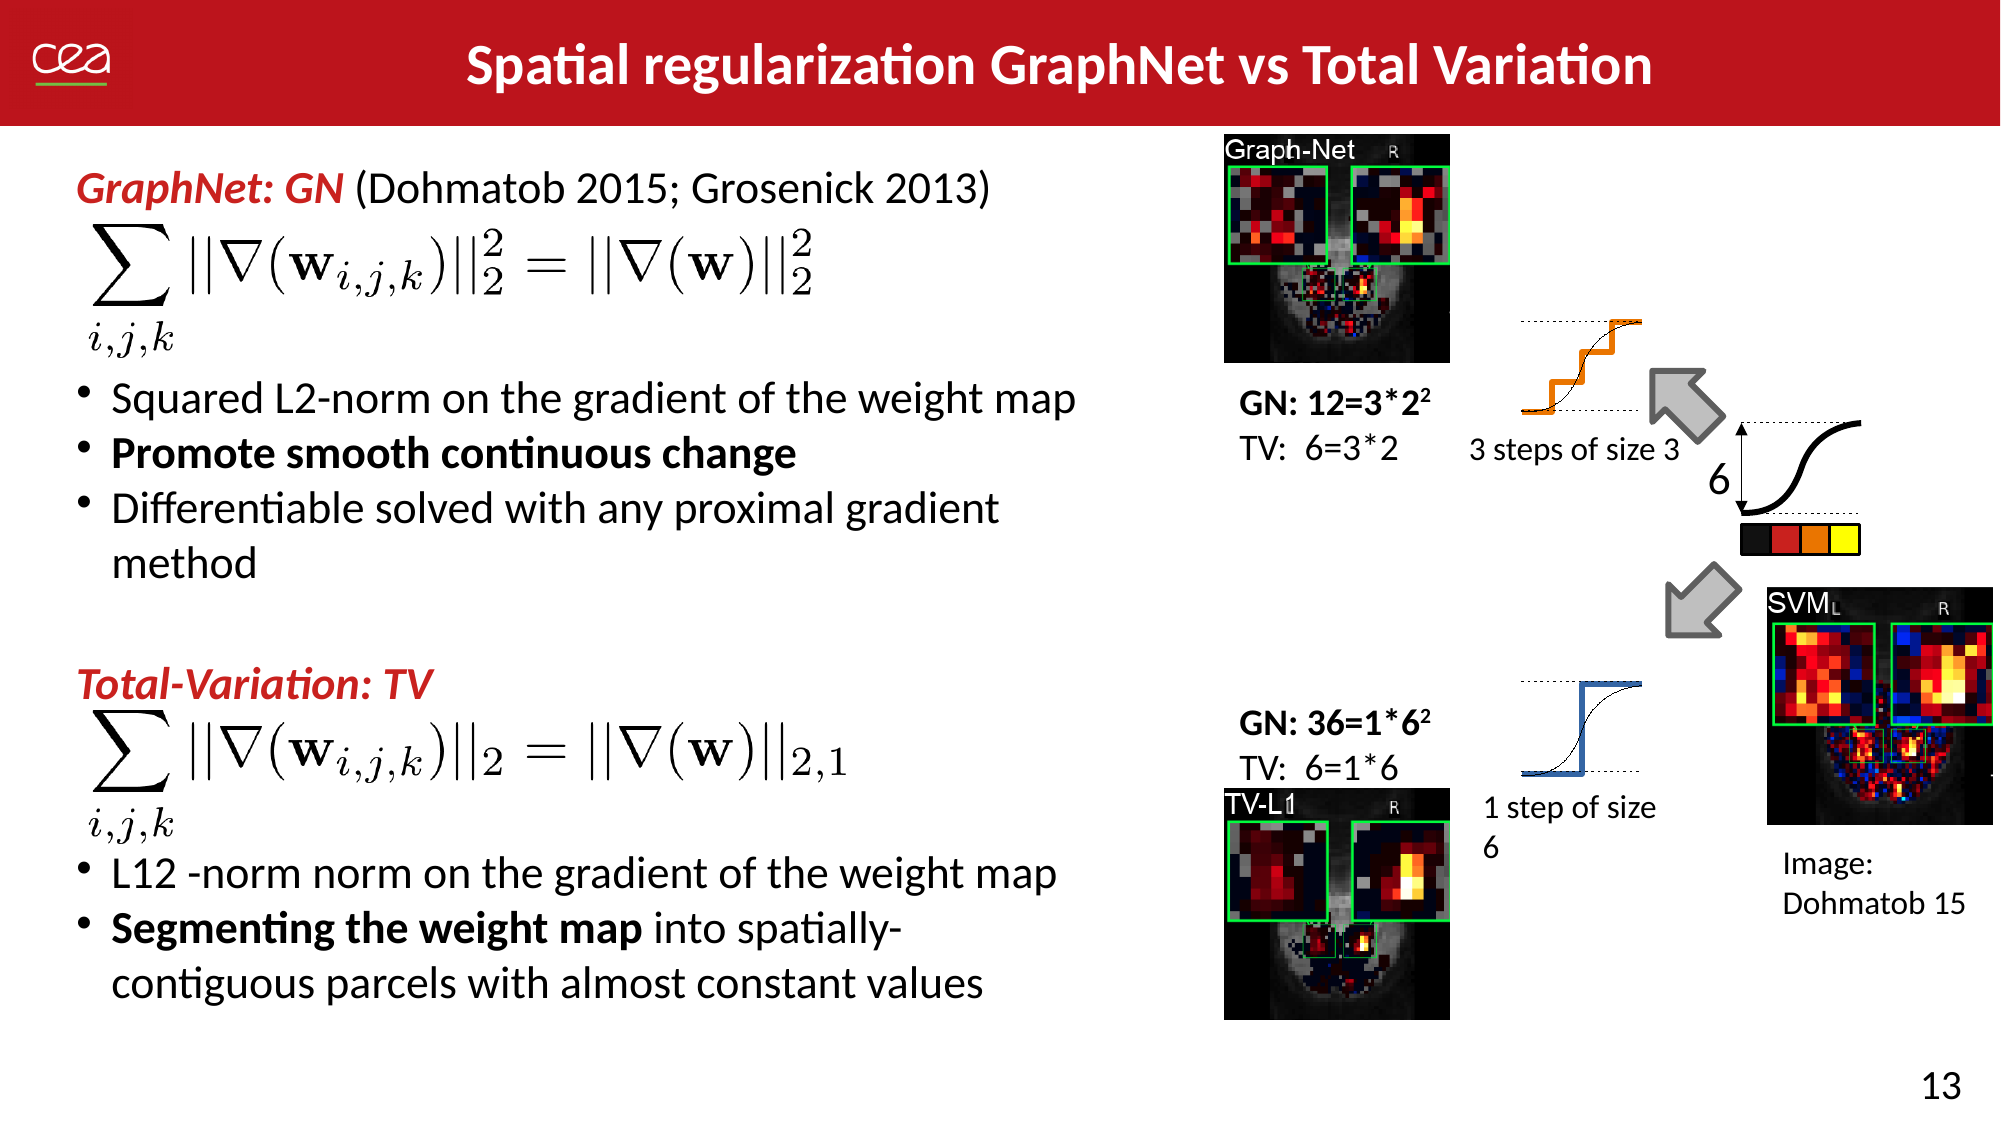

# Spatial regularization GraphNet vs Total Variation
GN: 12=3*22
TV: 6=3*2
3 steps of size 3
GraphNet: GN (Dohmatob 2015; Grosenick 2013)
Squared L2-norm on the gradient of the weight map
Promote smooth continuous change
Differentiable solved with any proximal gradient method
6
Image:
Dohmatob 15
GN: 36=1*62
TV: 6=1*6
1 step of size 6
Total-Variation: TV
L12 -norm norm on the gradient of the weight map
Segmenting the weight map into spatially-contiguous parcels with almost constant values